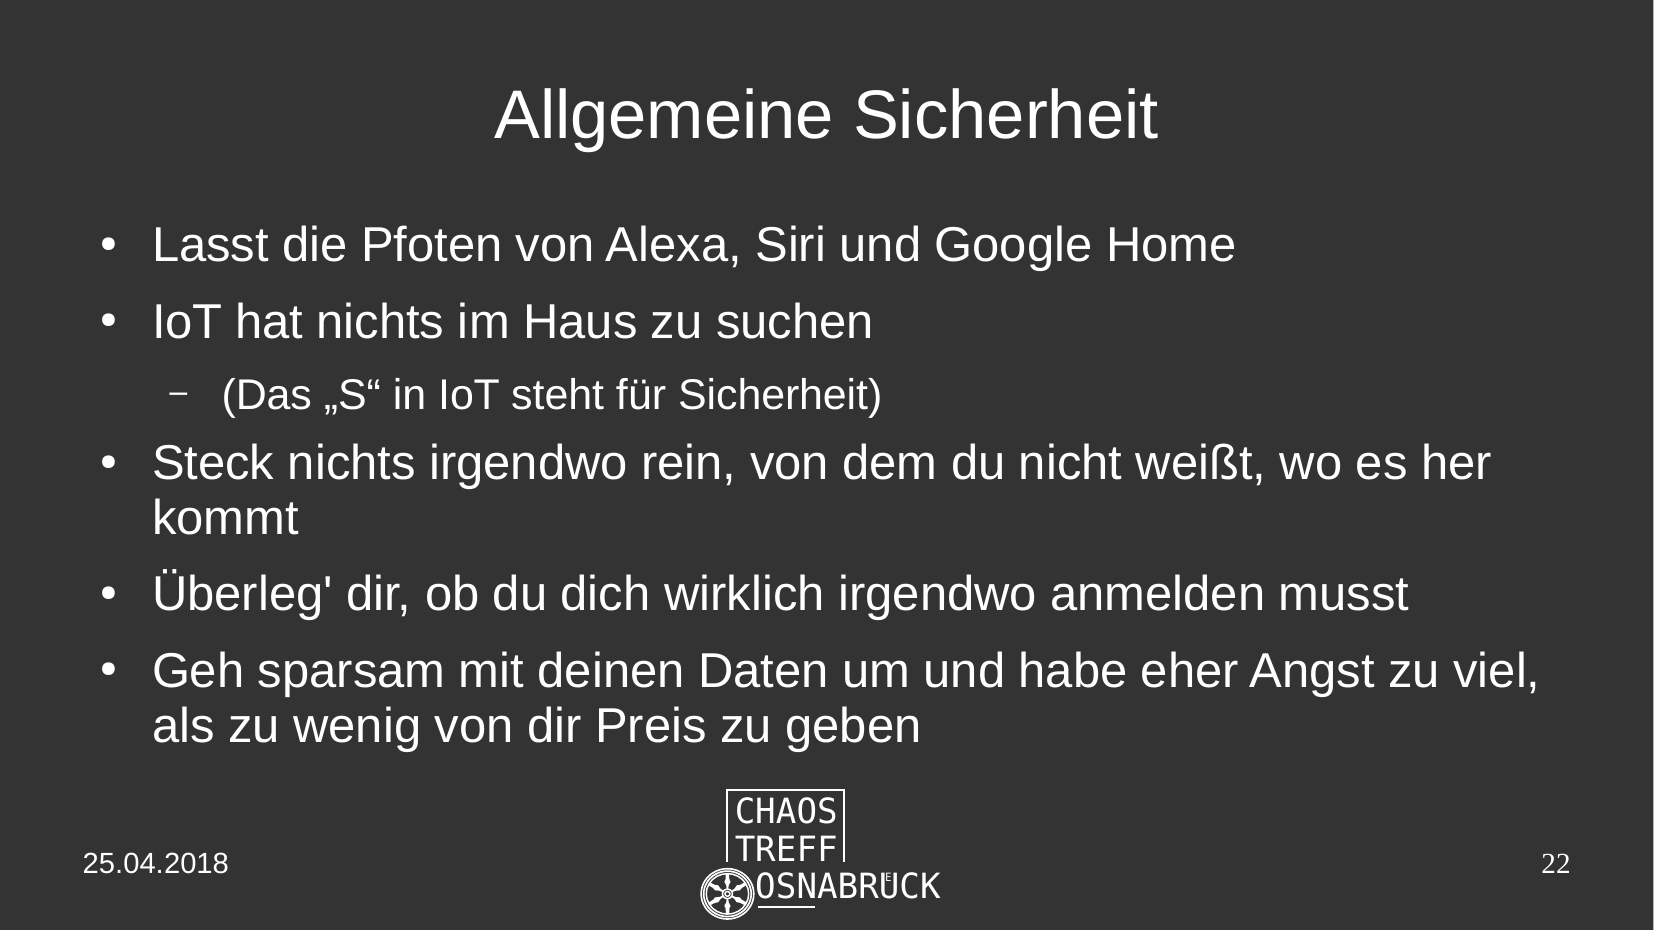

# Allgemeine Sicherheit
Lasst die Pfoten von Alexa, Siri und Google Home
IoT hat nichts im Haus zu suchen
(Das „S“ in IoT steht für Sicherheit)
Steck nichts irgendwo rein, von dem du nicht weißt, wo es her kommt
Überleg' dir, ob du dich wirklich irgendwo anmelden musst
Geh sparsam mit deinen Daten um und habe eher Angst zu viel, als zu wenig von dir Preis zu geben
22